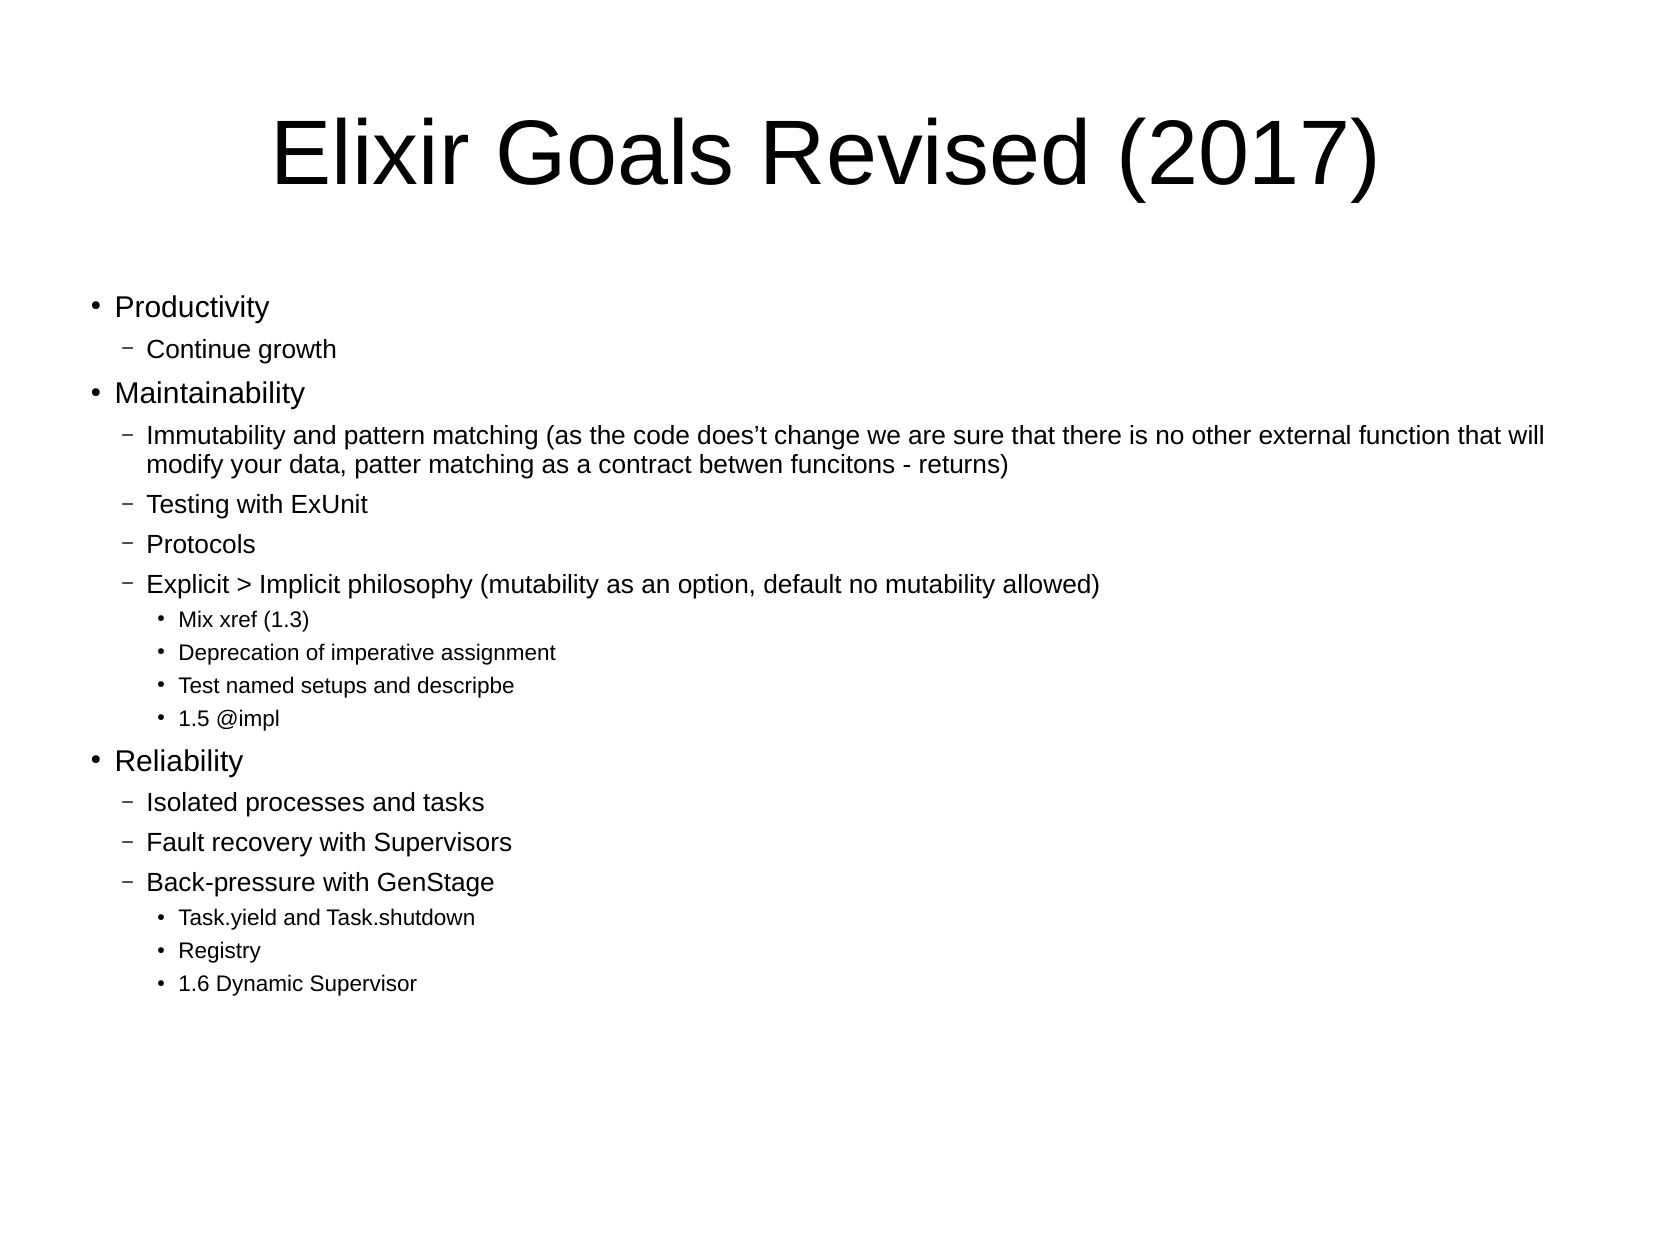

# Elixir Goals Revised (2017)
Productivity
Continue growth
Maintainability
Immutability and pattern matching (as the code does’t change we are sure that there is no other external function that will modify your data, patter matching as a contract betwen funcitons - returns)
Testing with ExUnit
Protocols
Explicit > Implicit philosophy (mutability as an option, default no mutability allowed)
Mix xref (1.3)
Deprecation of imperative assignment
Test named setups and descripbe
1.5 @impl
Reliability
Isolated processes and tasks
Fault recovery with Supervisors
Back-pressure with GenStage
Task.yield and Task.shutdown
Registry
1.6 Dynamic Supervisor